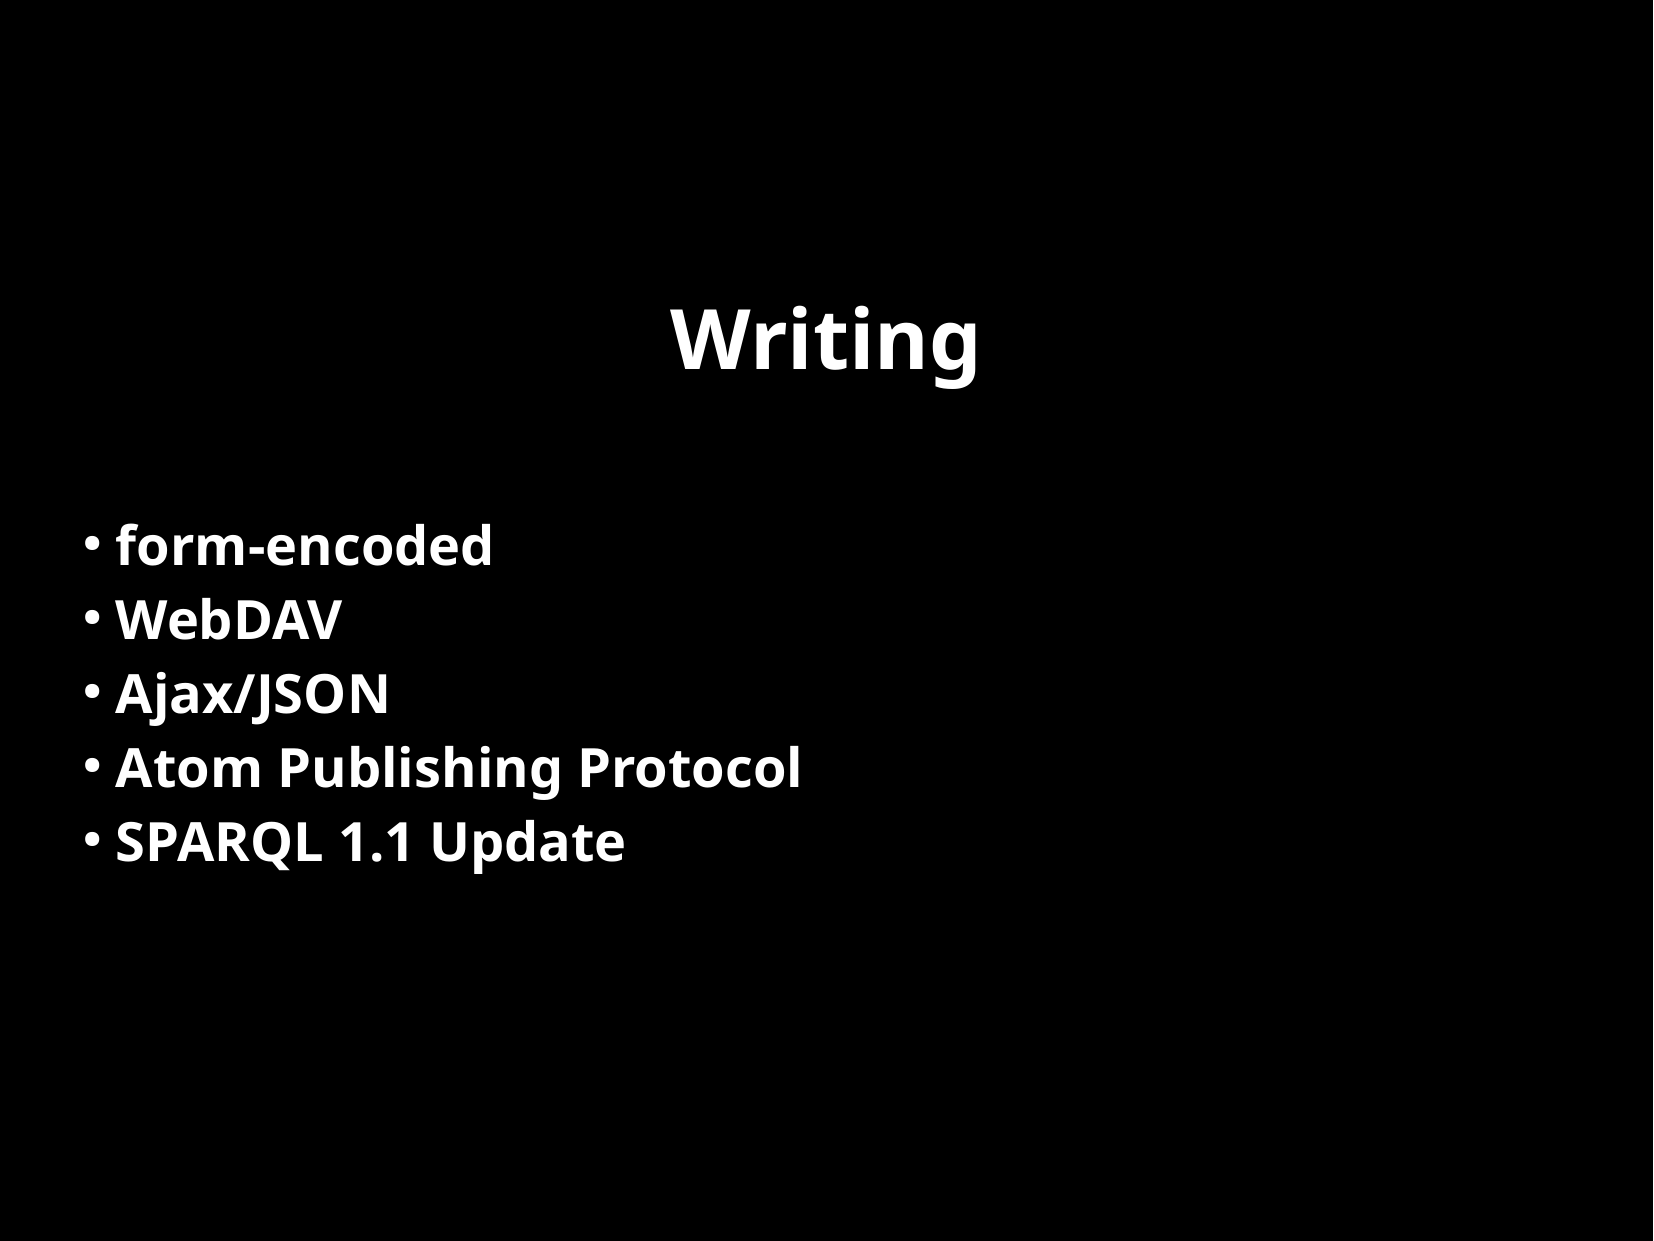

# Writing
 form-encoded
 WebDAV
 Ajax/JSON
 Atom Publishing Protocol
 SPARQL 1.1 Update